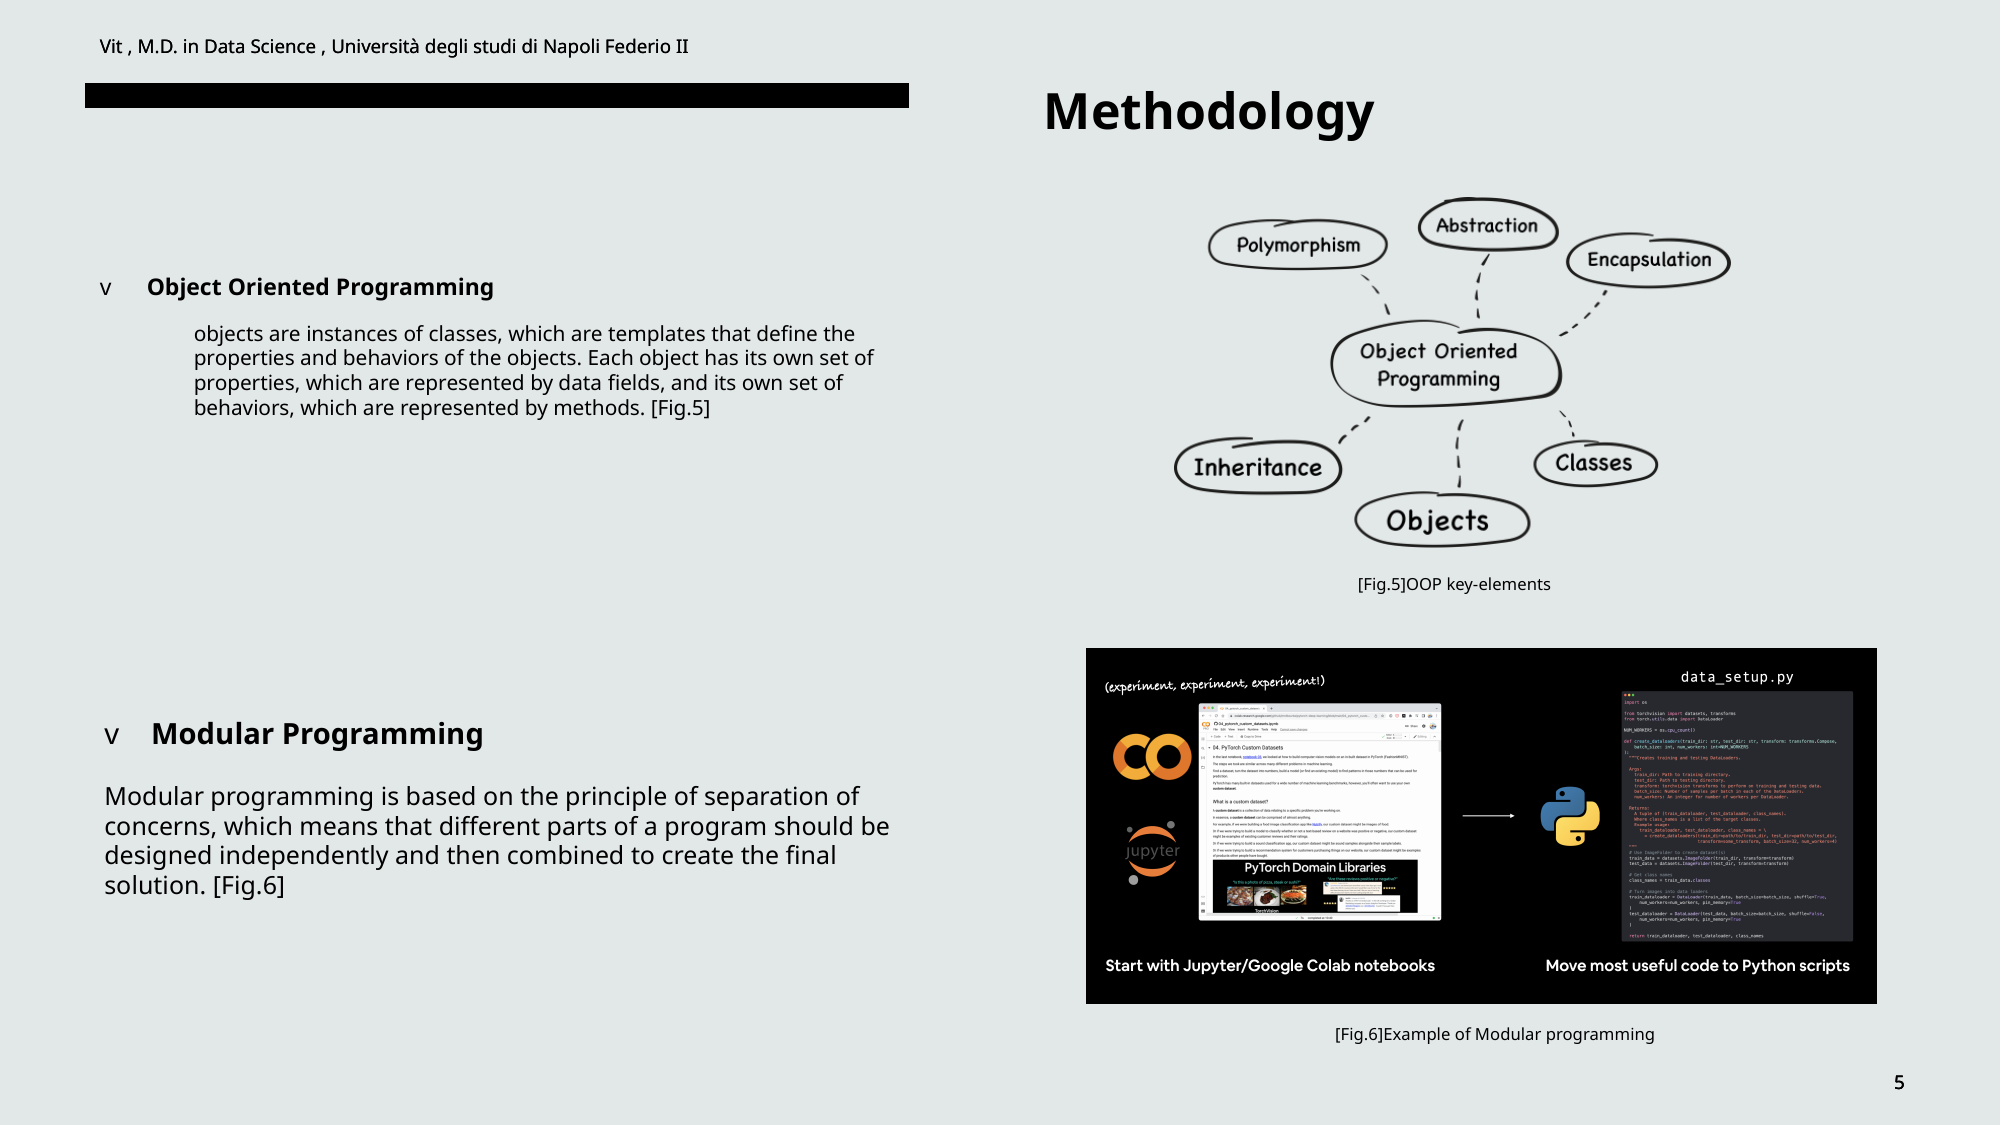

Vit , M.D. in Data Science , Università degli studi di Napoli Federio II
Vit , M.D. in Data Science , Università degli studi di Napoli Federio II
Methodology
# Object Oriented Programming objects are instances of classes, which are templates that define the properties and behaviors of the objects. Each object has its own set of properties, which are represented by data fields, and its own set of behaviors, which are represented by methods. [Fig.5]
[Fig.5]OOP key-elements
Modular Programming
Modular programming is based on the principle of separation of concerns, which means that different parts of a program should be designed independently and then combined to create the final solution. [Fig.6]
[Fig.6]Example of Modular programming